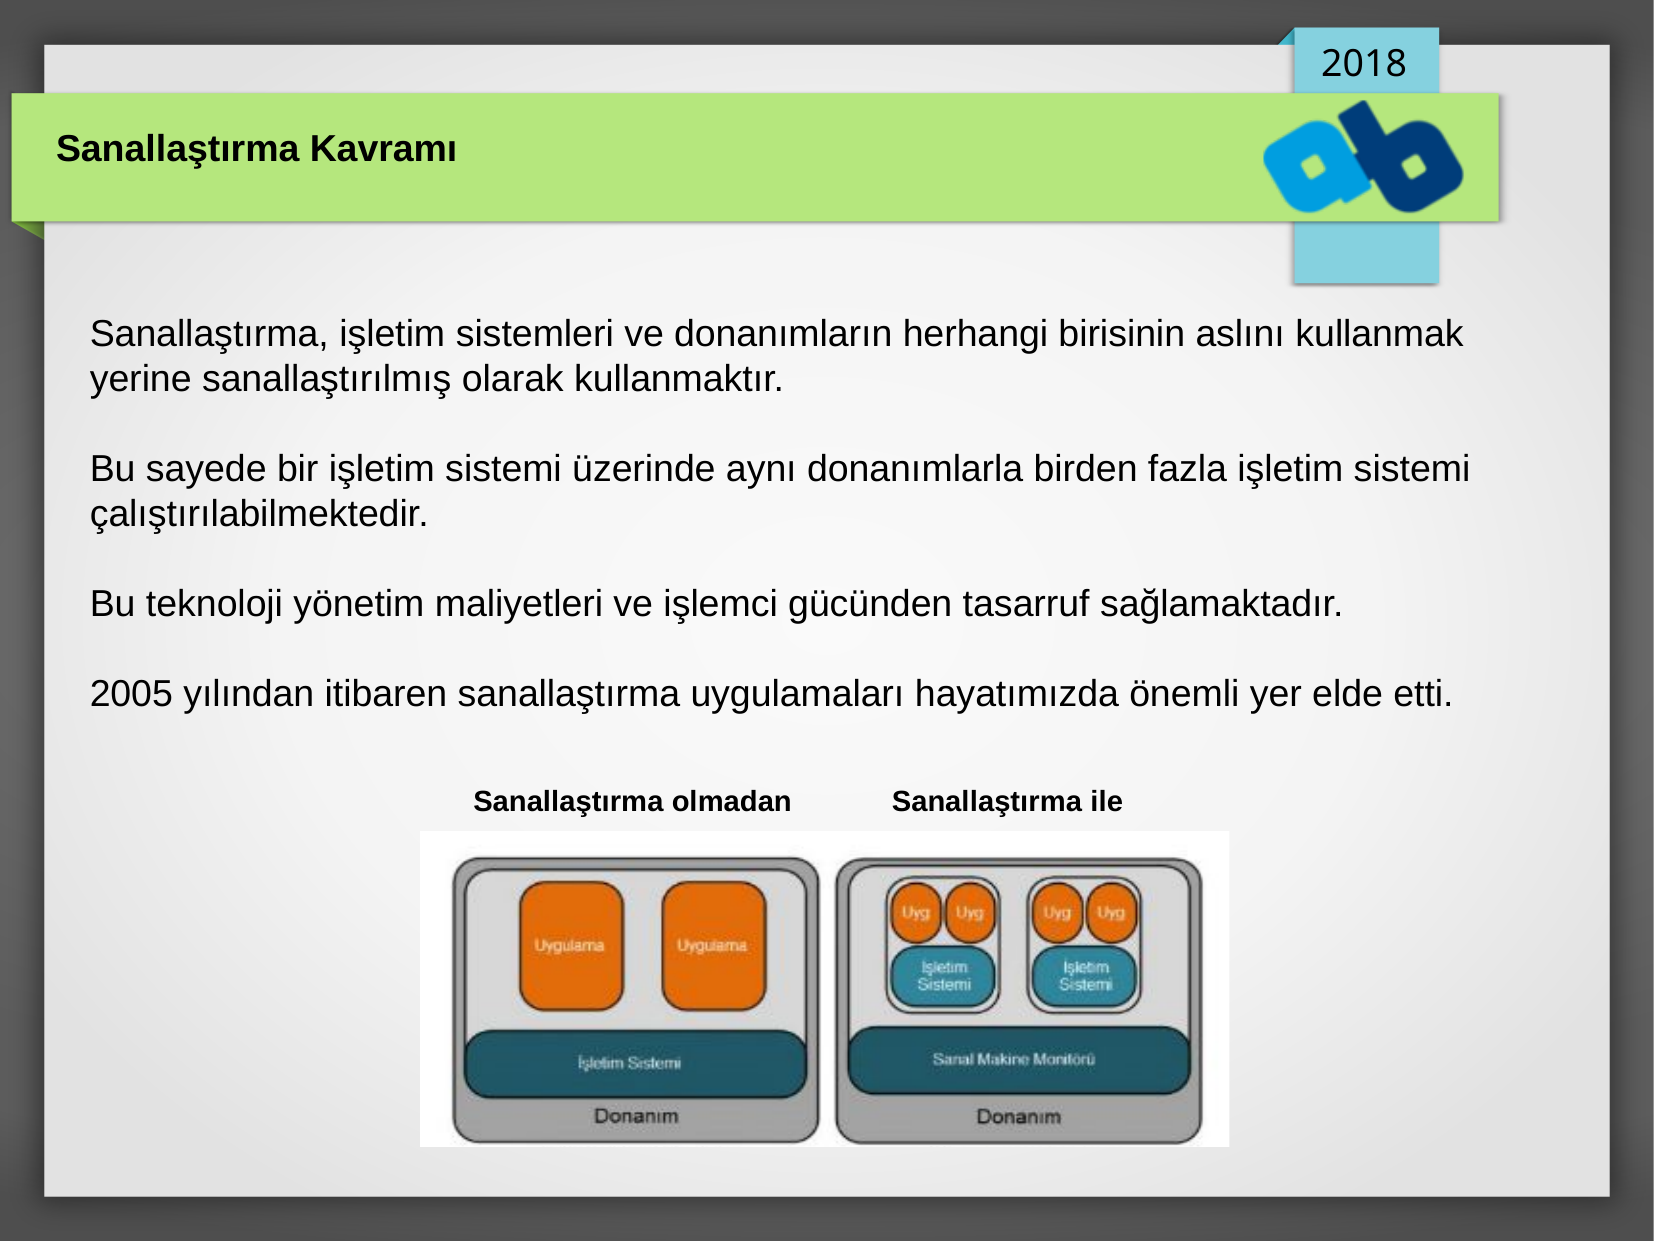

2018
Sanallaştırma Kavramı
Sanallaştırma, işletim sistemleri ve donanımların herhangi birisinin aslını kullanmak yerine sanallaştırılmış olarak kullanmaktır.
Bu sayede bir işletim sistemi üzerinde aynı donanımlarla birden fazla işletim sistemi çalıştırılabilmektedir.
Bu teknoloji yönetim maliyetleri ve işlemci gücünden tasarruf sağlamaktadır.
2005 yılından itibaren sanallaştırma uygulamaları hayatımızda önemli yer elde etti.
Sanallaştırma olmadan	 Sanallaştırma ile